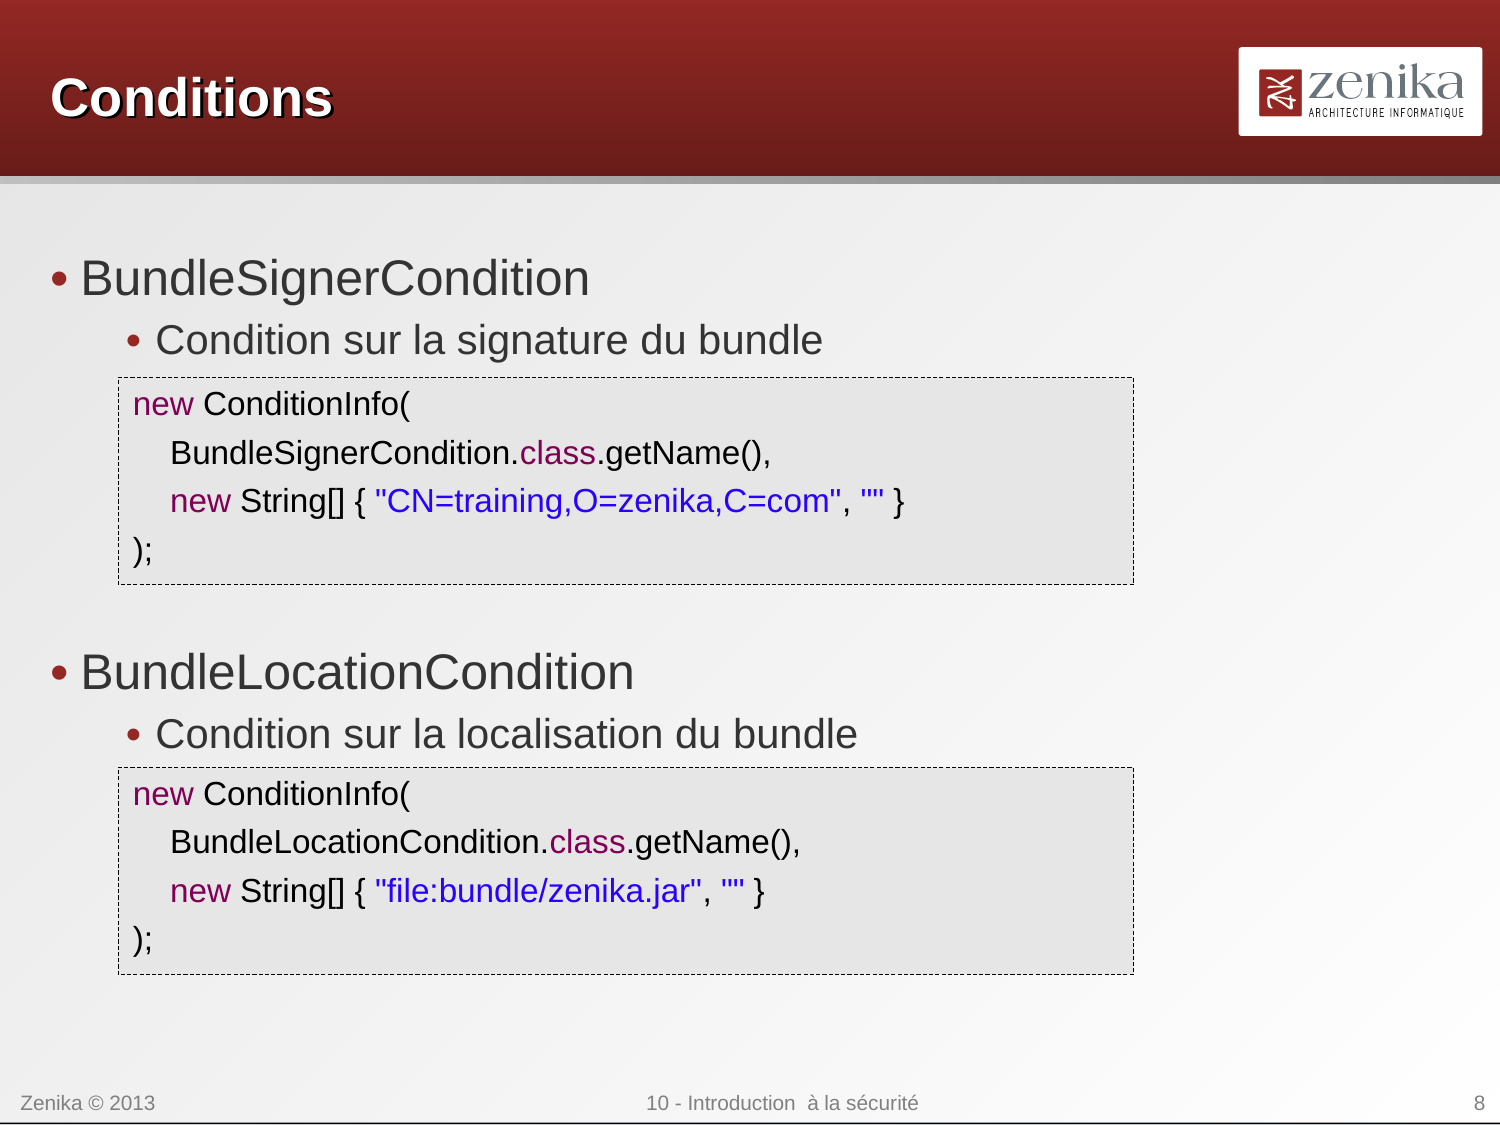

# Conditions
BundleSignerCondition
Condition sur la signature du bundle
BundleLocationCondition
Condition sur la localisation du bundle
new ConditionInfo(
 BundleSignerCondition.class.getName(),
 new String[] { "CN=training,O=zenika,C=com", "" }
);
new ConditionInfo(
 BundleLocationCondition.class.getName(),
 new String[] { "file:bundle/zenika.jar", "" }
);